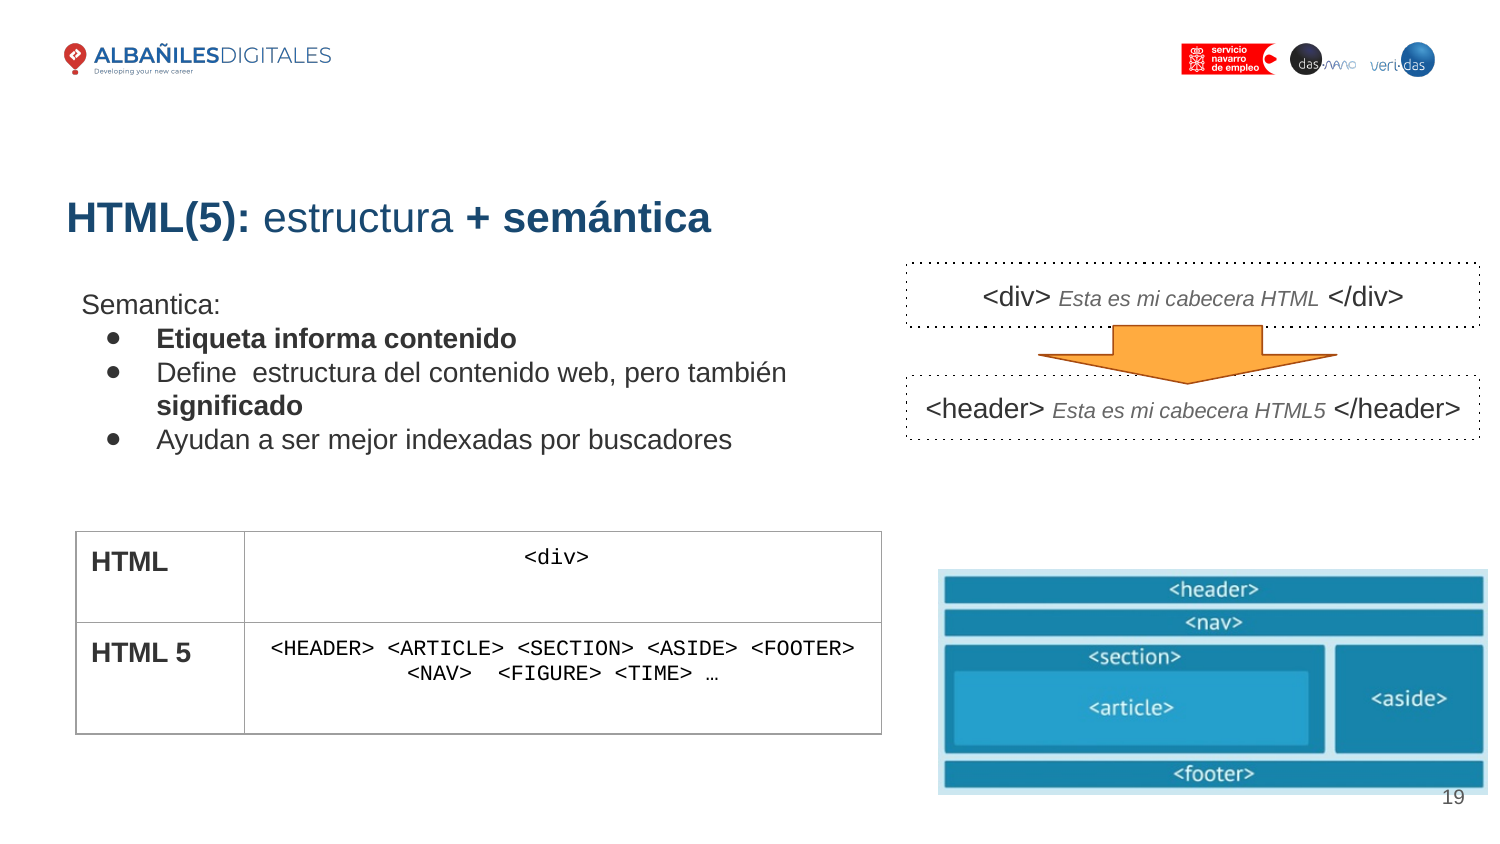

HTML(5): estructura + semántica
<div> Esta es mi cabecera HTML </div>
Semantica:
Etiqueta informa contenido
Define estructura del contenido web, pero también significado
Ayudan a ser mejor indexadas por buscadores
<header> Esta es mi cabecera HTML5 </header>
| HTML | <div> |
| --- | --- |
| HTML 5 | <HEADER> <ARTICLE> <SECTION> <ASIDE> <FOOTER> <NAV> <FIGURE> <TIME> … |